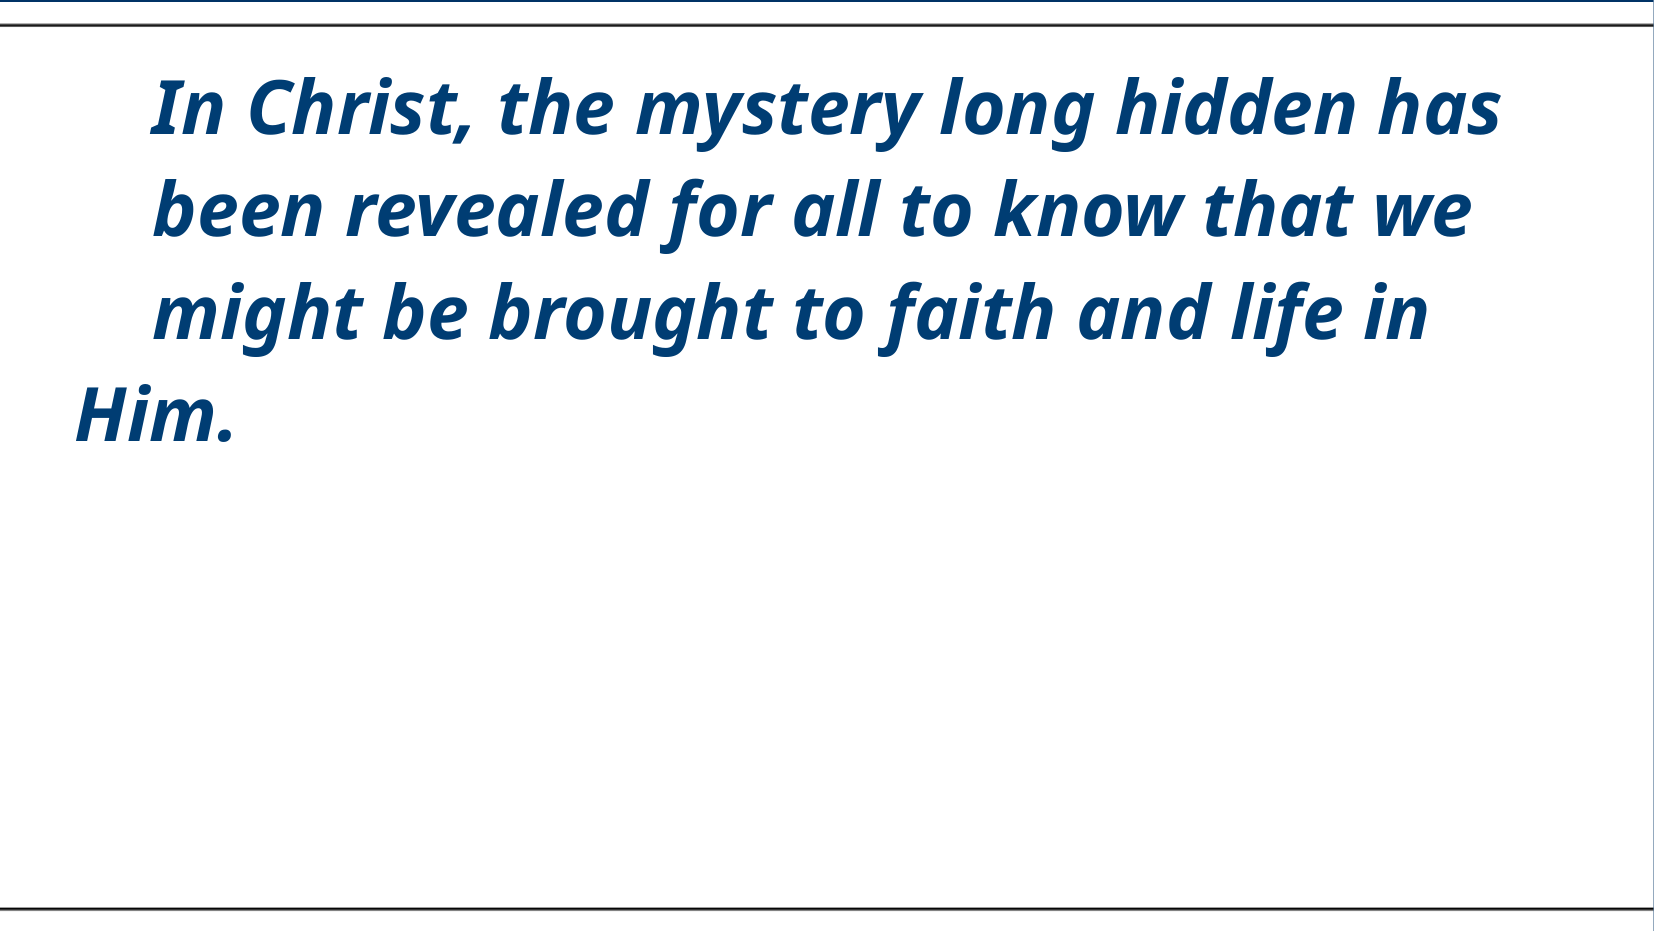

In Christ, the mystery long hidden has
 been revealed for all to know that we
 might be brought to faith and life in Him.